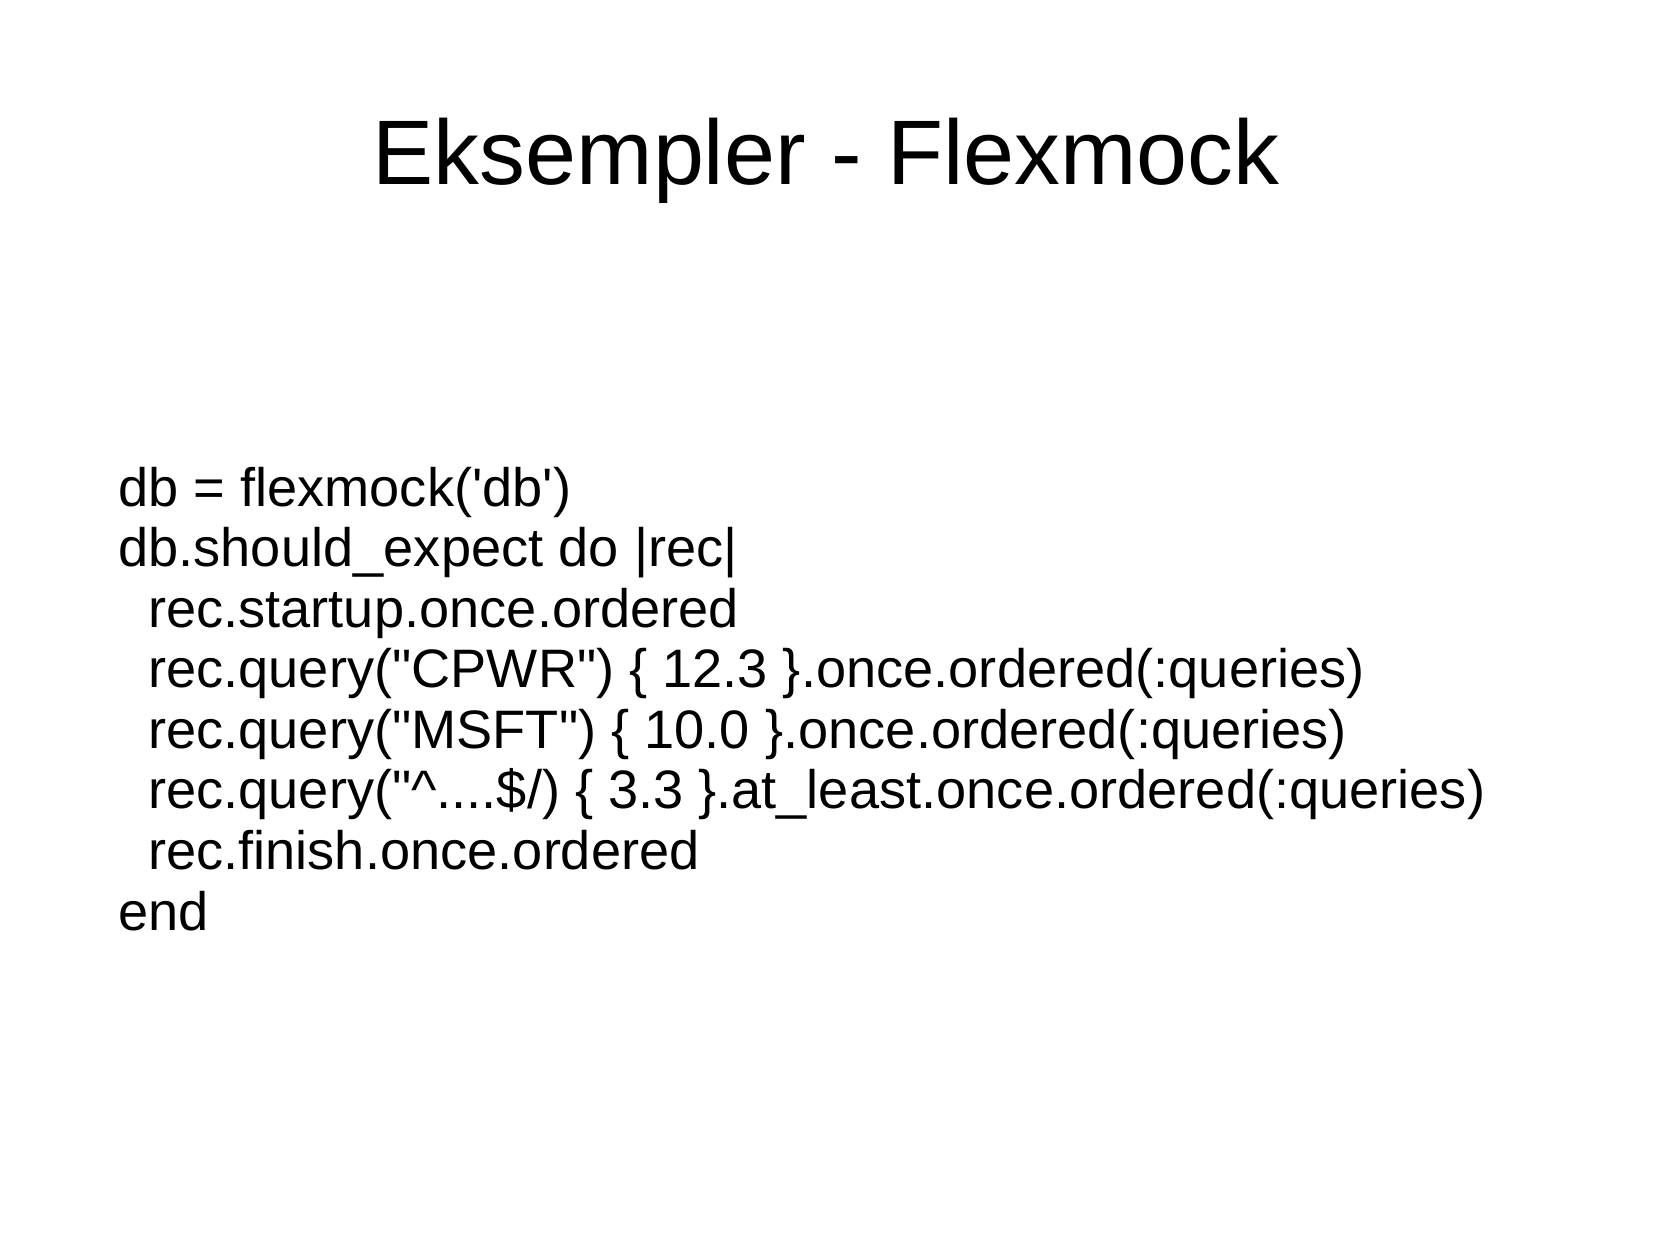

# Eksempler - Flexmock
db = flexmock('db')
db.should_expect do |rec|
 rec.startup.once.ordered
 rec.query("CPWR") { 12.3 }.once.ordered(:queries)
 rec.query("MSFT") { 10.0 }.once.ordered(:queries)
 rec.query("^....$/) { 3.3 }.at_least.once.ordered(:queries)
 rec.finish.once.ordered
end